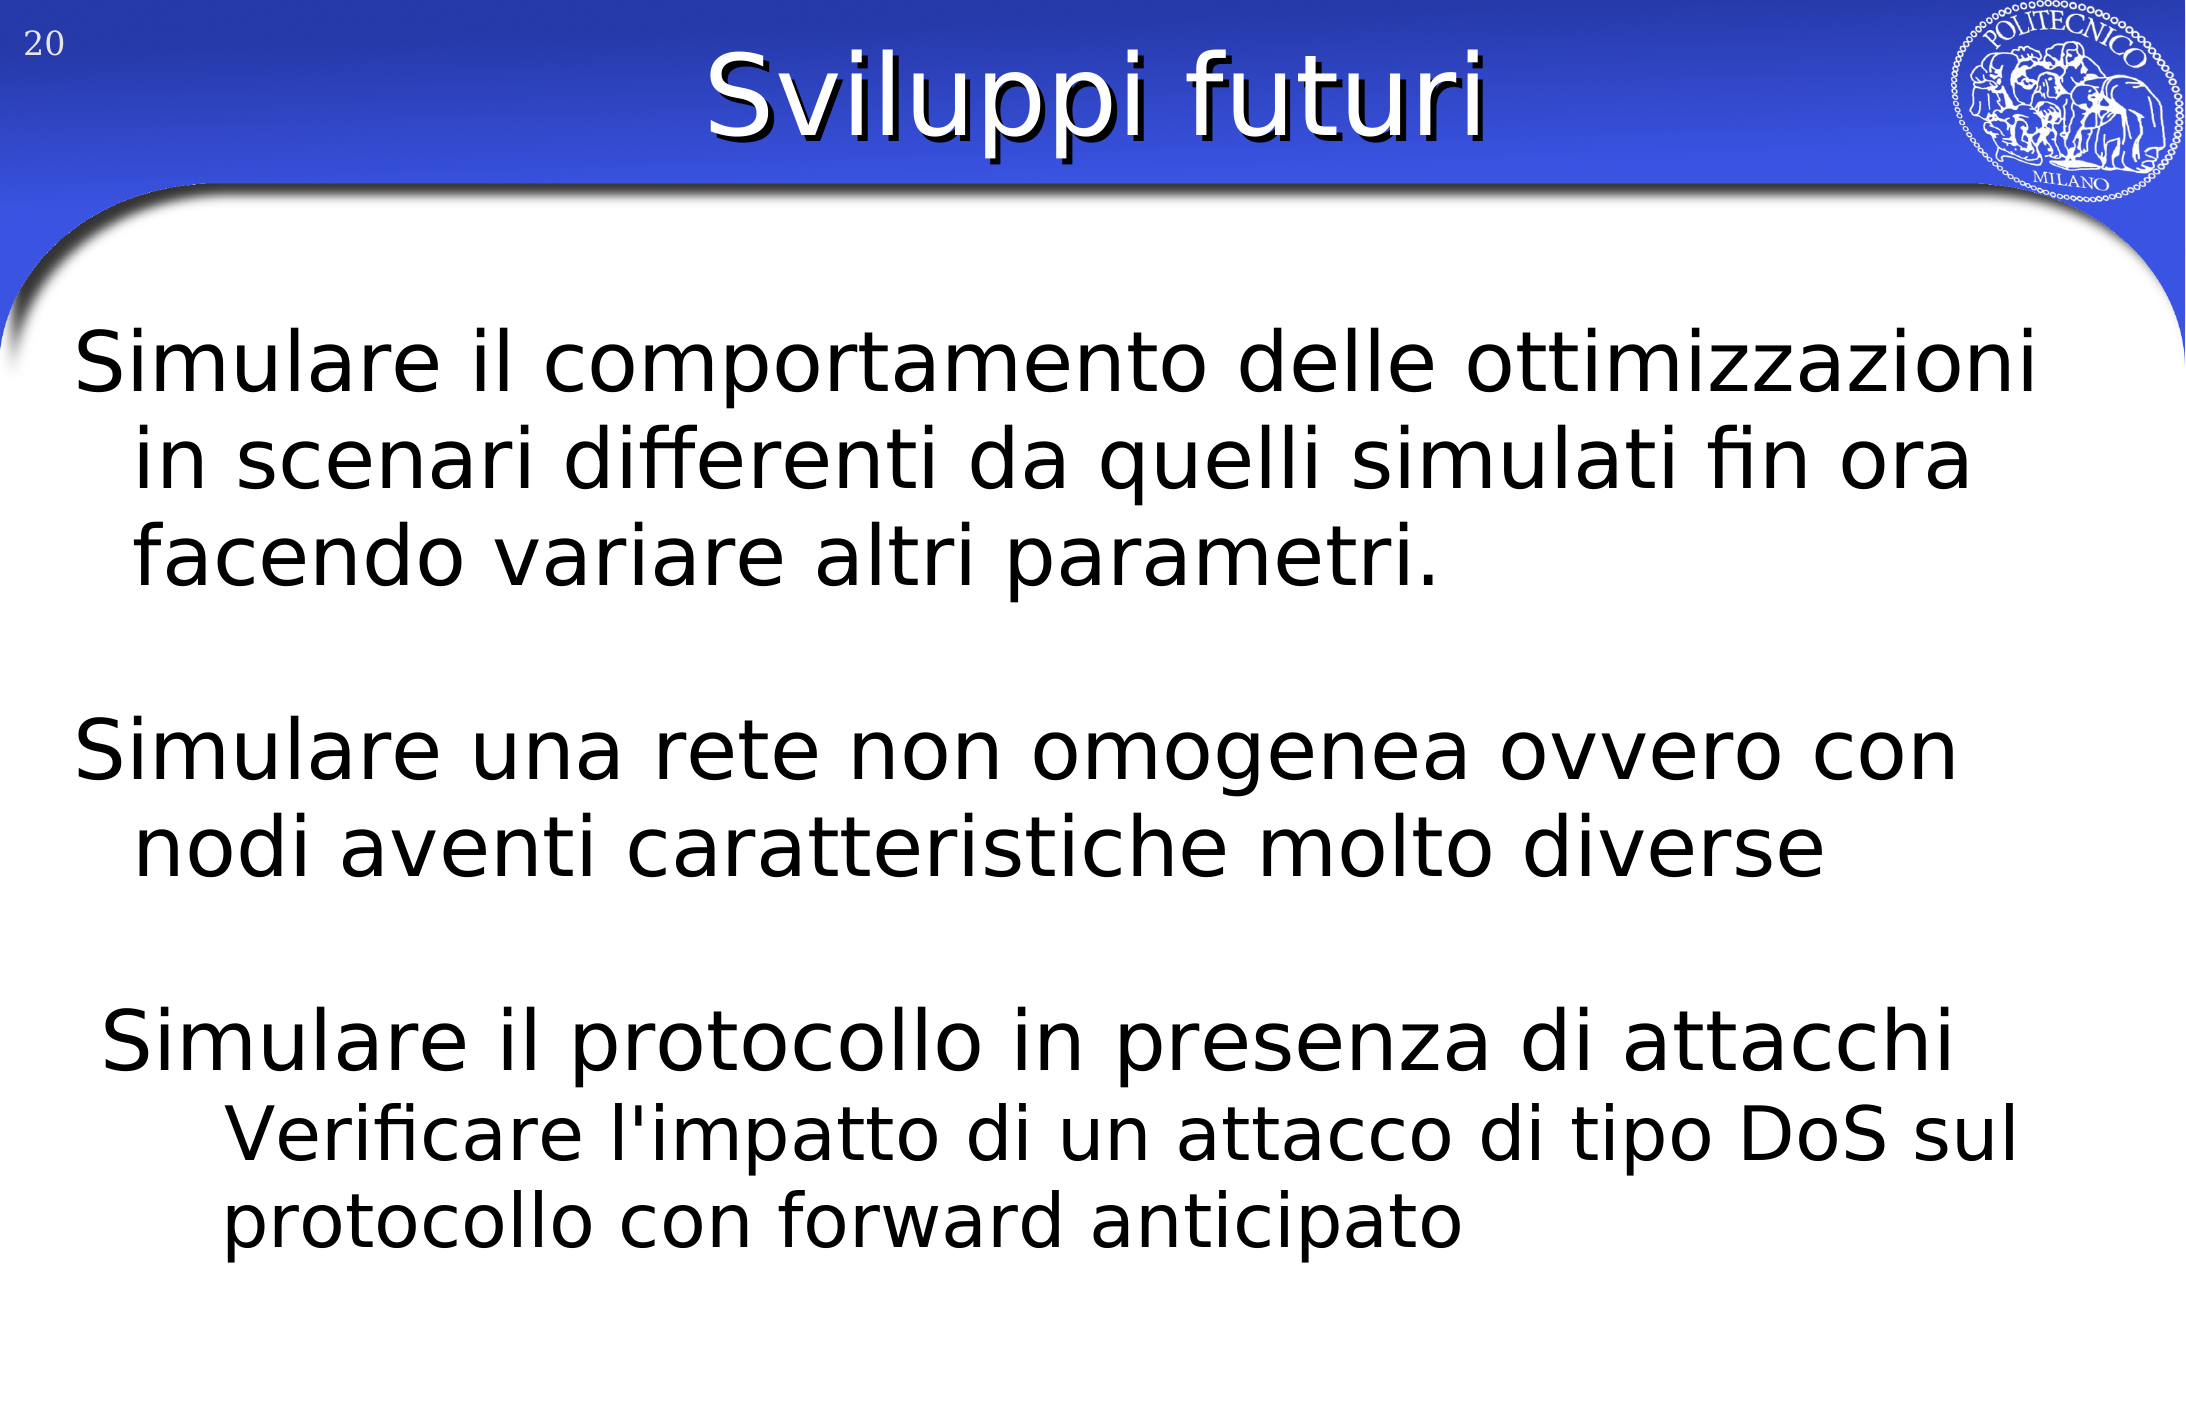

20
# Sviluppi futuri
Simulare il comportamento delle ottimizzazioni in scenari differenti da quelli simulati fin ora facendo variare altri parametri.
Simulare una rete non omogenea ovvero con nodi aventi caratteristiche molto diverse
 Simulare il protocollo in presenza di attacchi
 Verificare l'impatto di un attacco di tipo DoS sul protocollo con forward anticipato